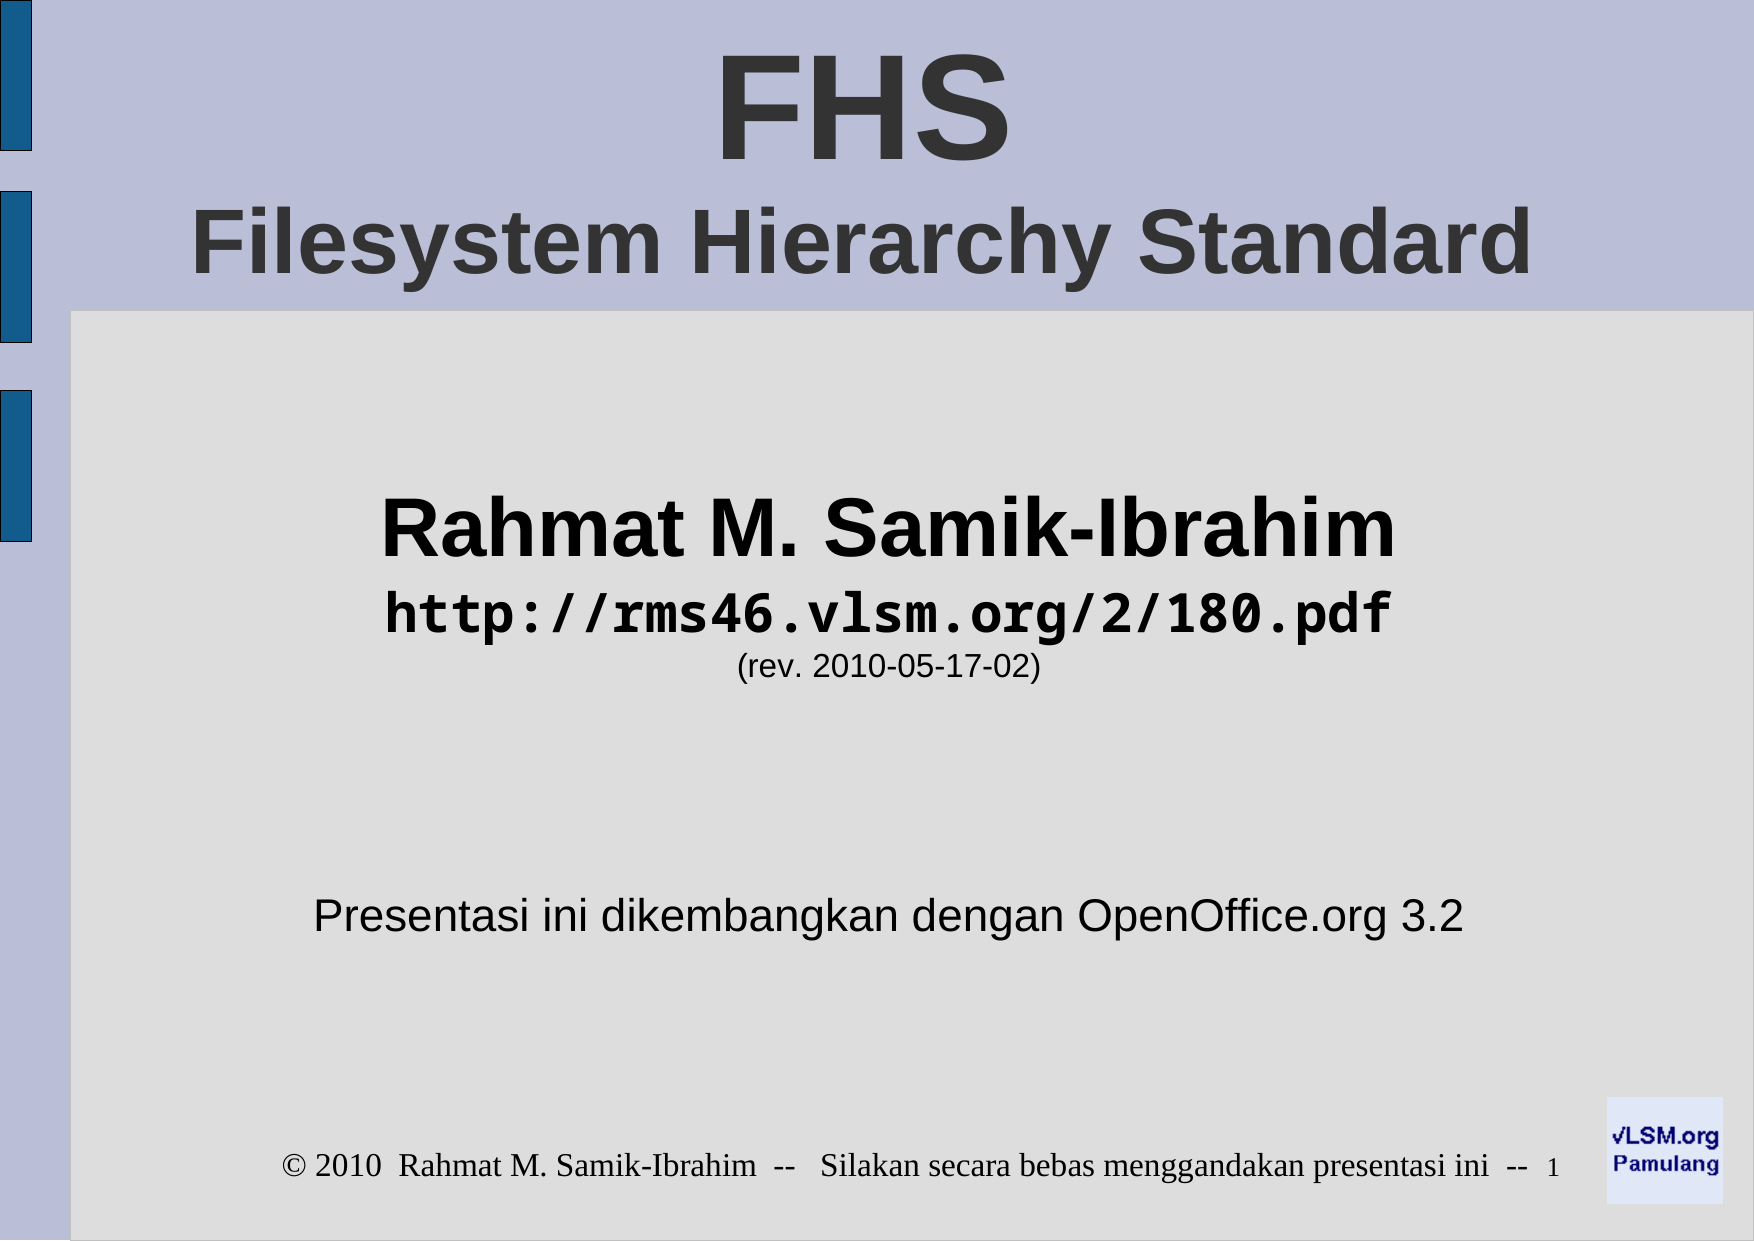

# FHS Filesystem Hierarchy Standard
Rahmat M. Samik-Ibrahim
http://rms46.vlsm.org/2/180.pdf
(rev. 2010-05-17-02)
Presentasi ini dikembangkan dengan OpenOffice.org 3.2